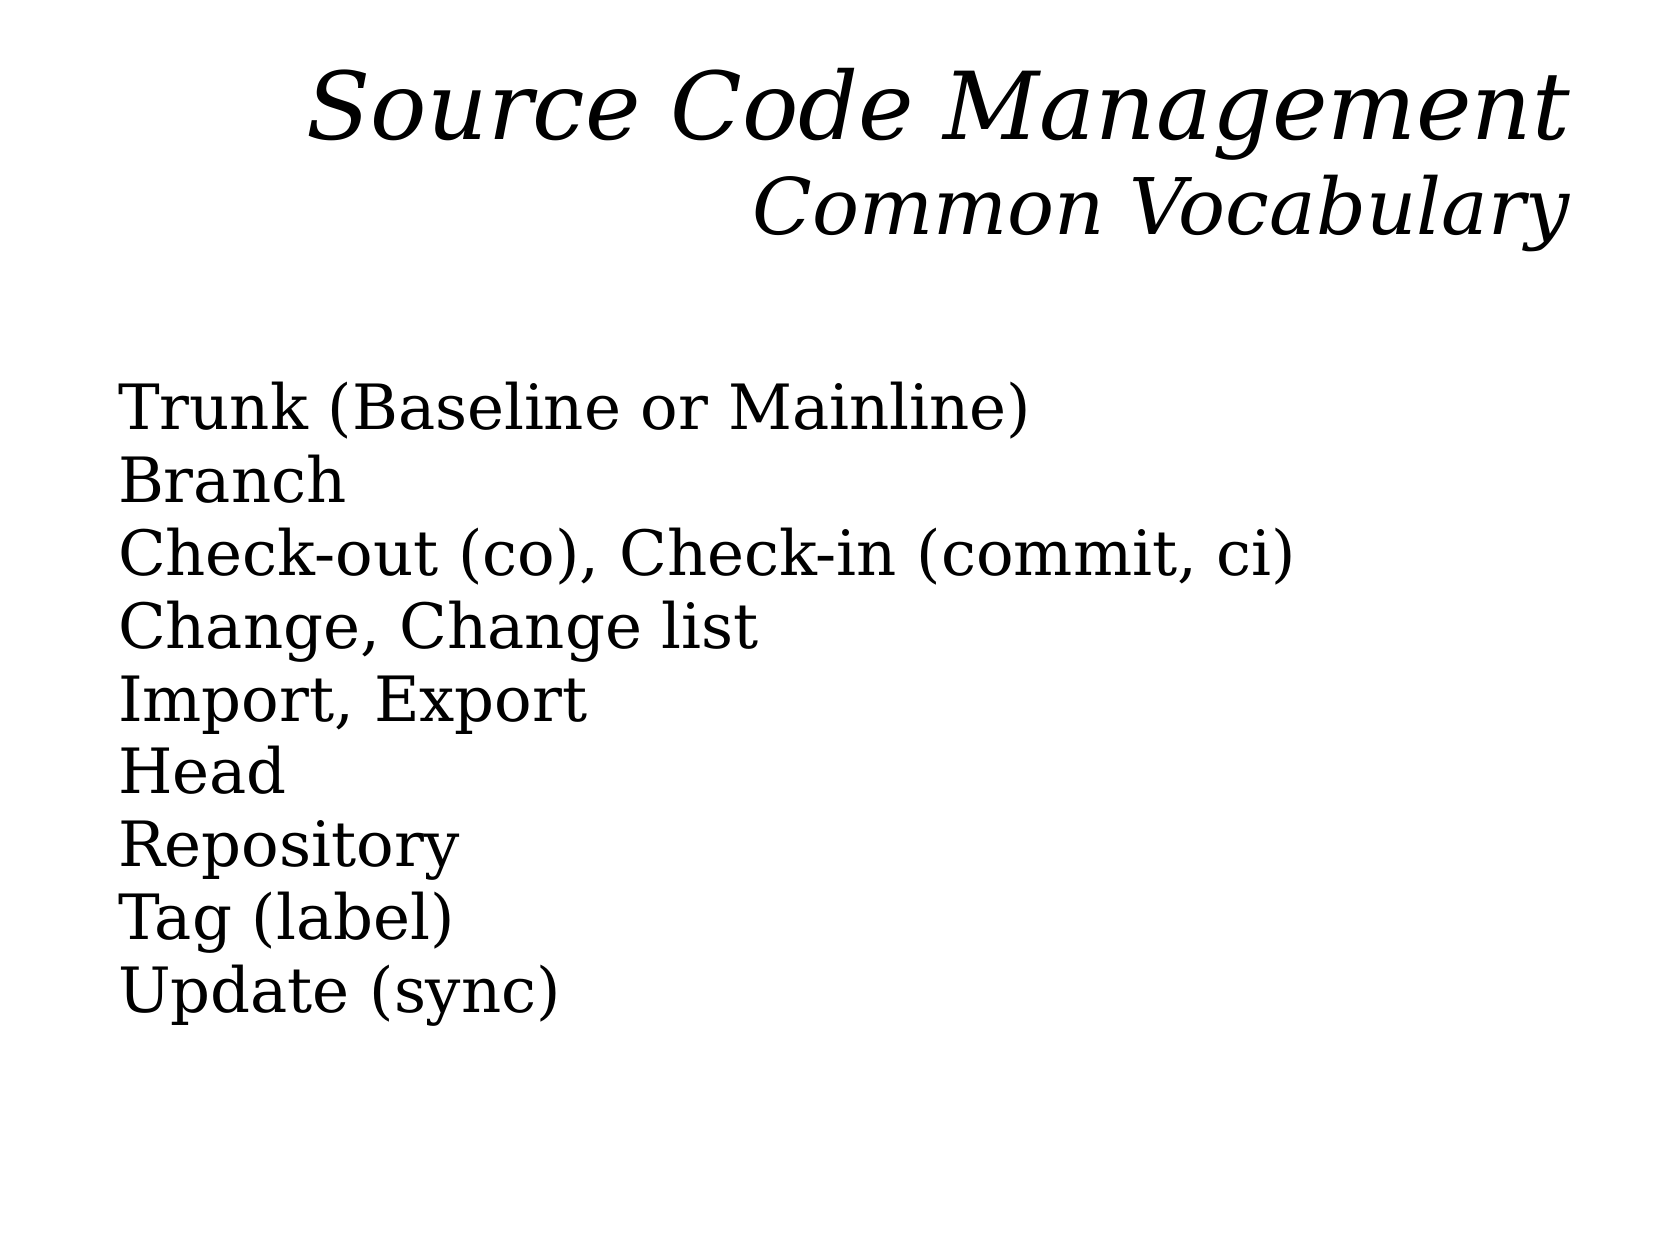

# Source Code Management Common Vocabulary
Trunk (Baseline or Mainline)
Branch
Check-out (co), Check-in (commit, ci)
Change, Change list
Import, Export
Head
Repository
Tag (label)
Update (sync)